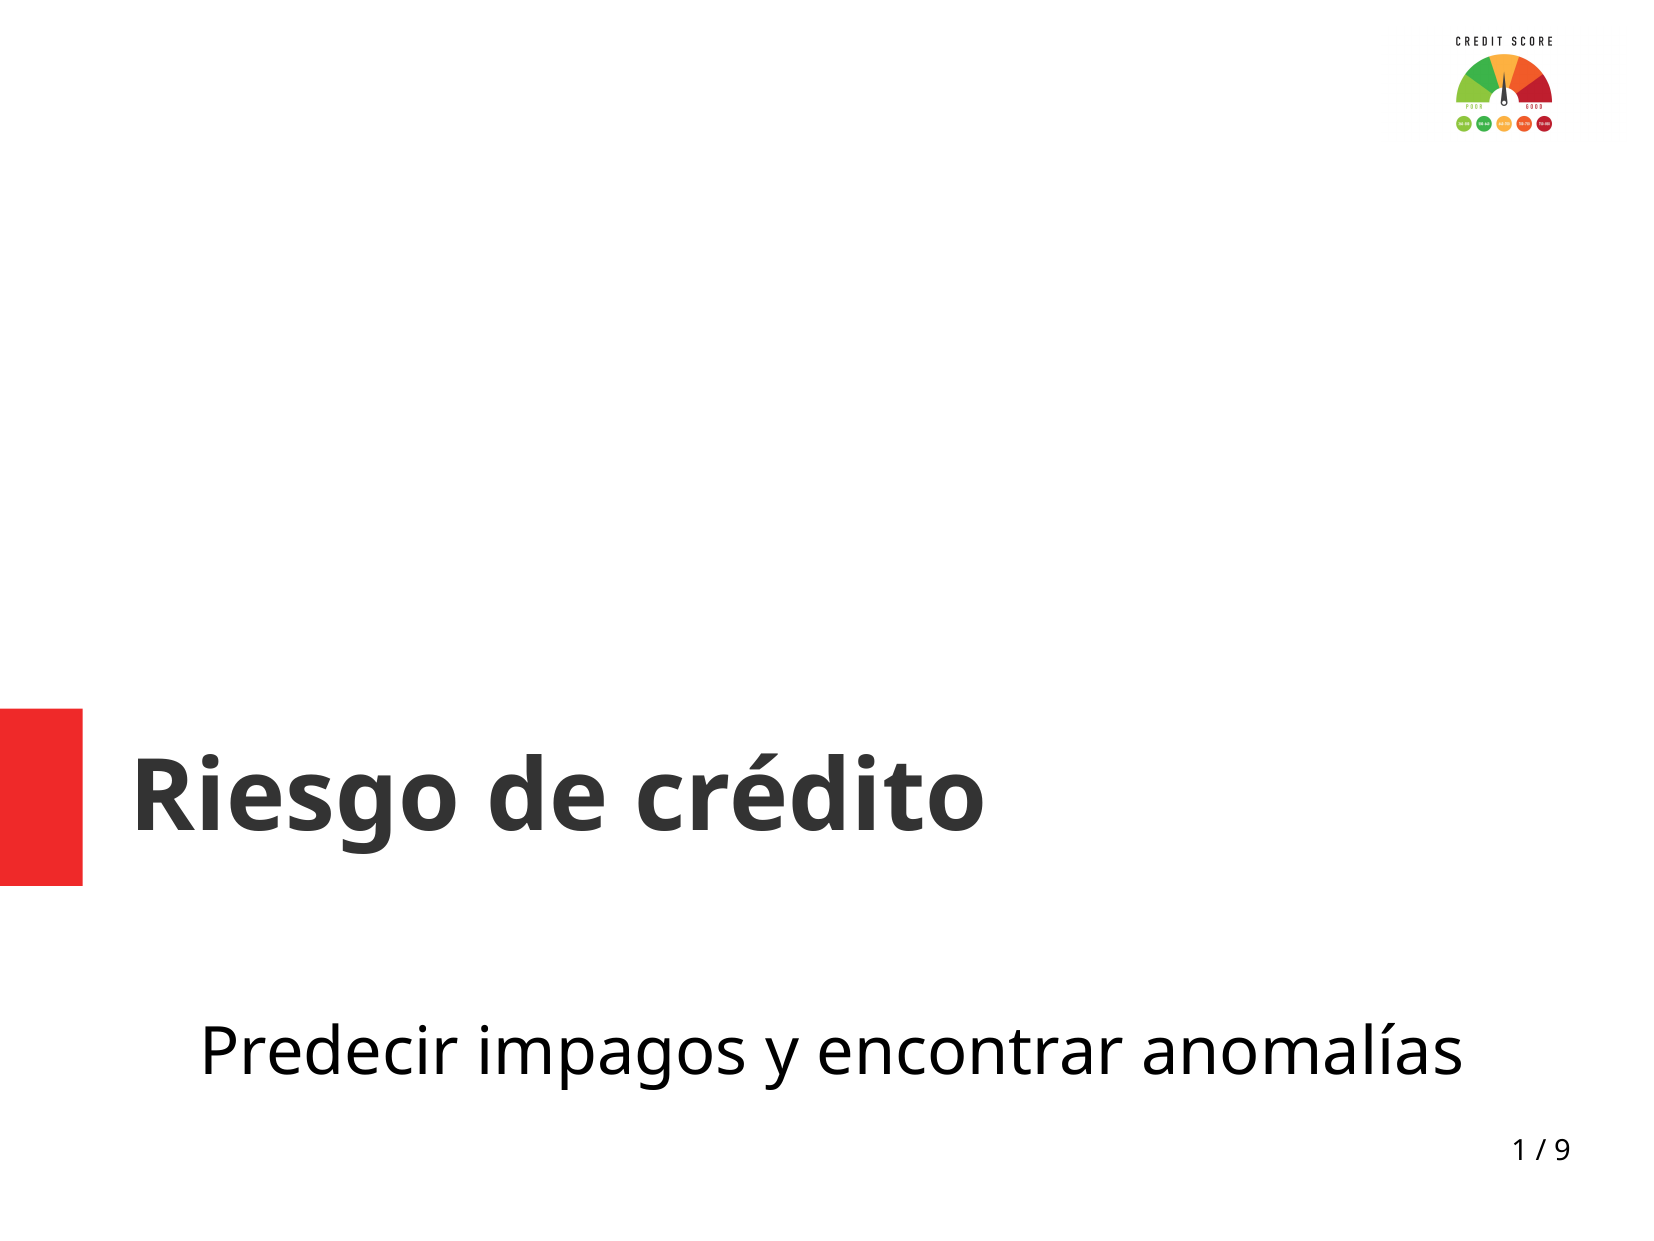

# Riesgo de crédito
Predecir impagos y encontrar anomalías
1